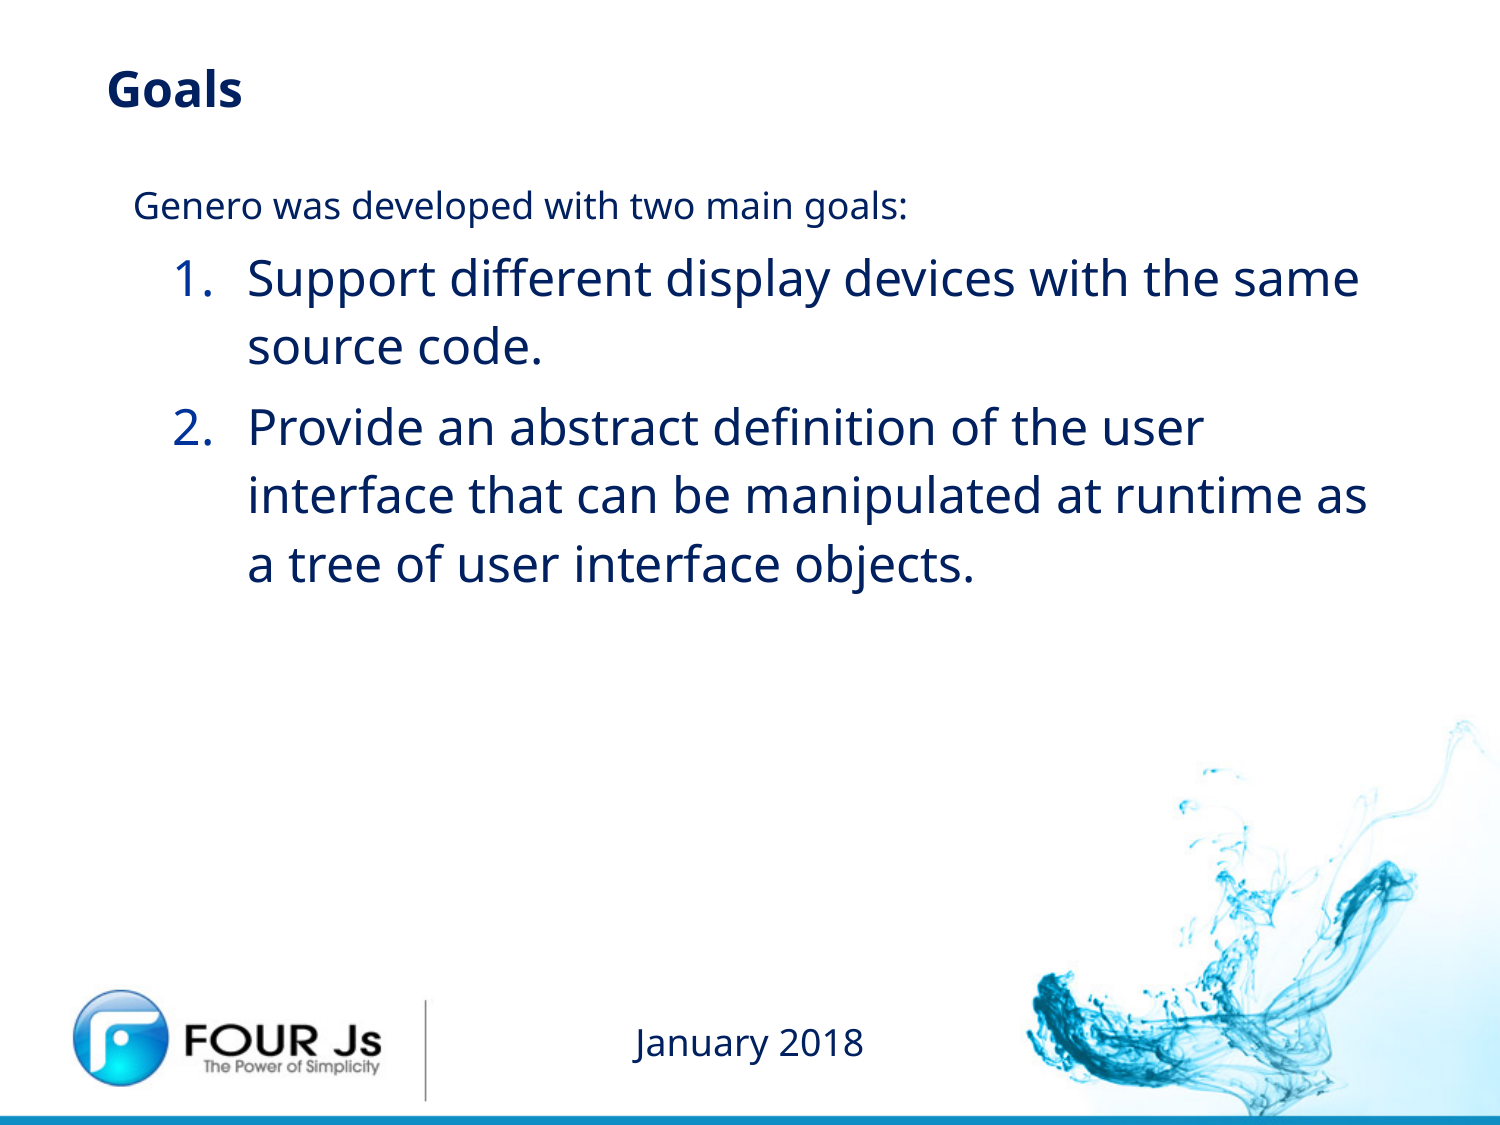

Goals
Genero was developed with two main goals:
Support different display devices with the same source code.
Provide an abstract definition of the user interface that can be manipulated at runtime as a tree of user interface objects.
# January 2018